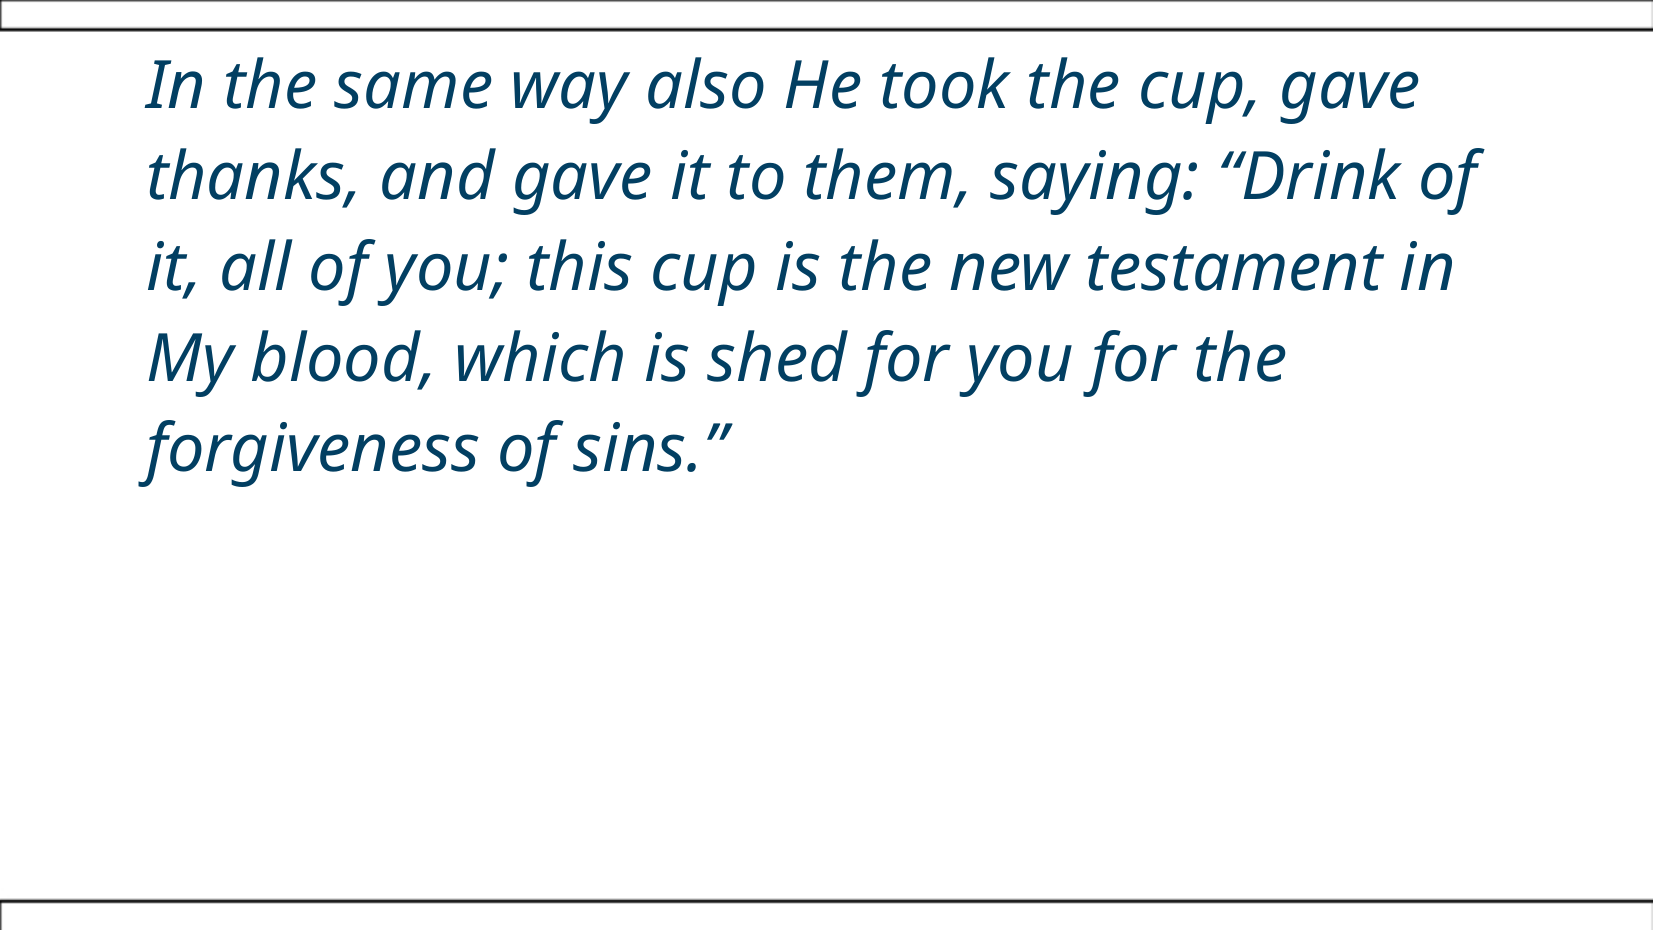

In the same way also He took the cup, gave
 thanks, and gave it to them, saying: “Drink of
 it, all of you; this cup is the new testament in
 My blood, which is shed for you for the
 forgiveness of sins.”